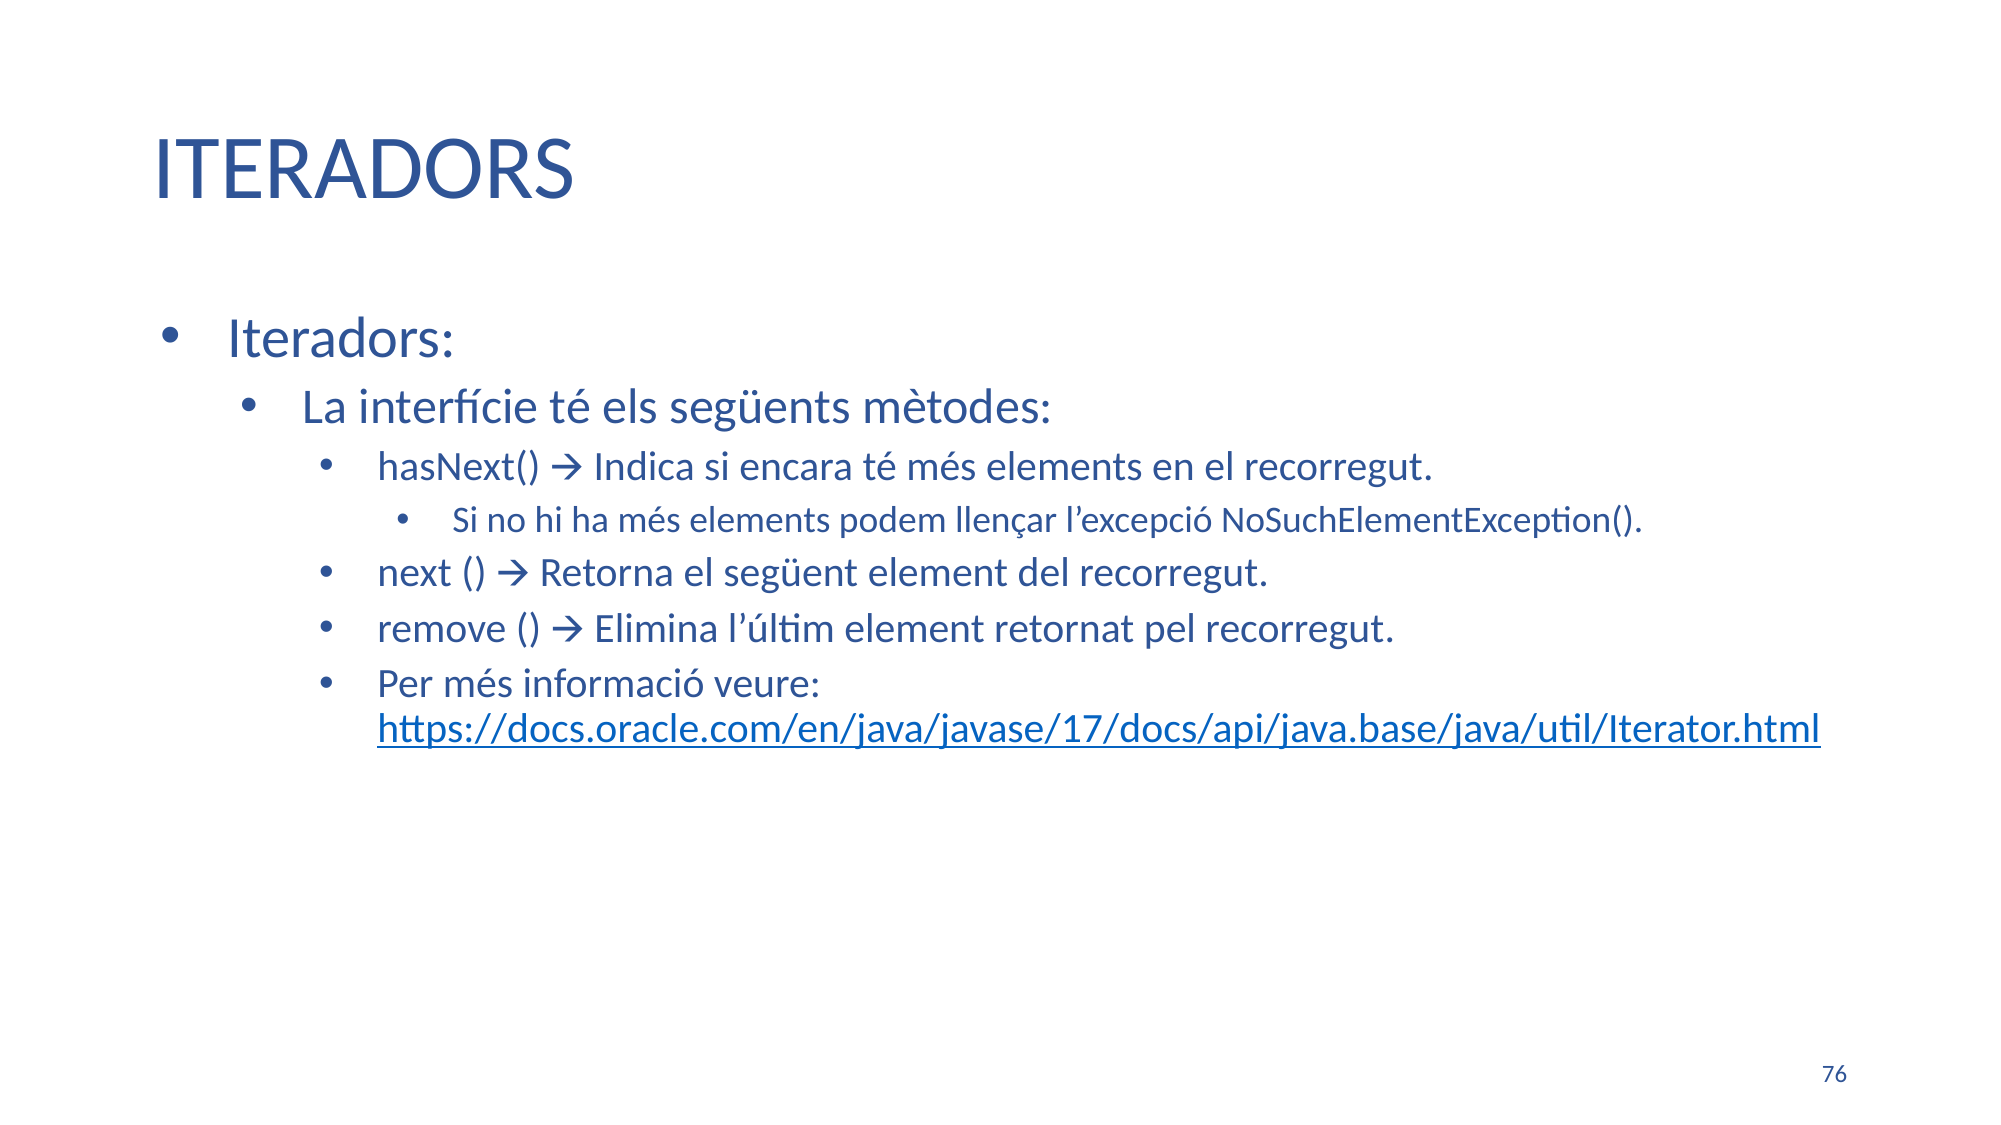

# ITERADORS
Iteradors:
La interfície té els següents mètodes:
hasNext() 🡪 Indica si encara té més elements en el recorregut.
Si no hi ha més elements podem llençar l’excepció NoSuchElementException().
next () 🡪 Retorna el següent element del recorregut.
remove () 🡪 Elimina l’últim element retornat pel recorregut.
Per més informació veure: https://docs.oracle.com/en/java/javase/17/docs/api/java.base/java/util/Iterator.html